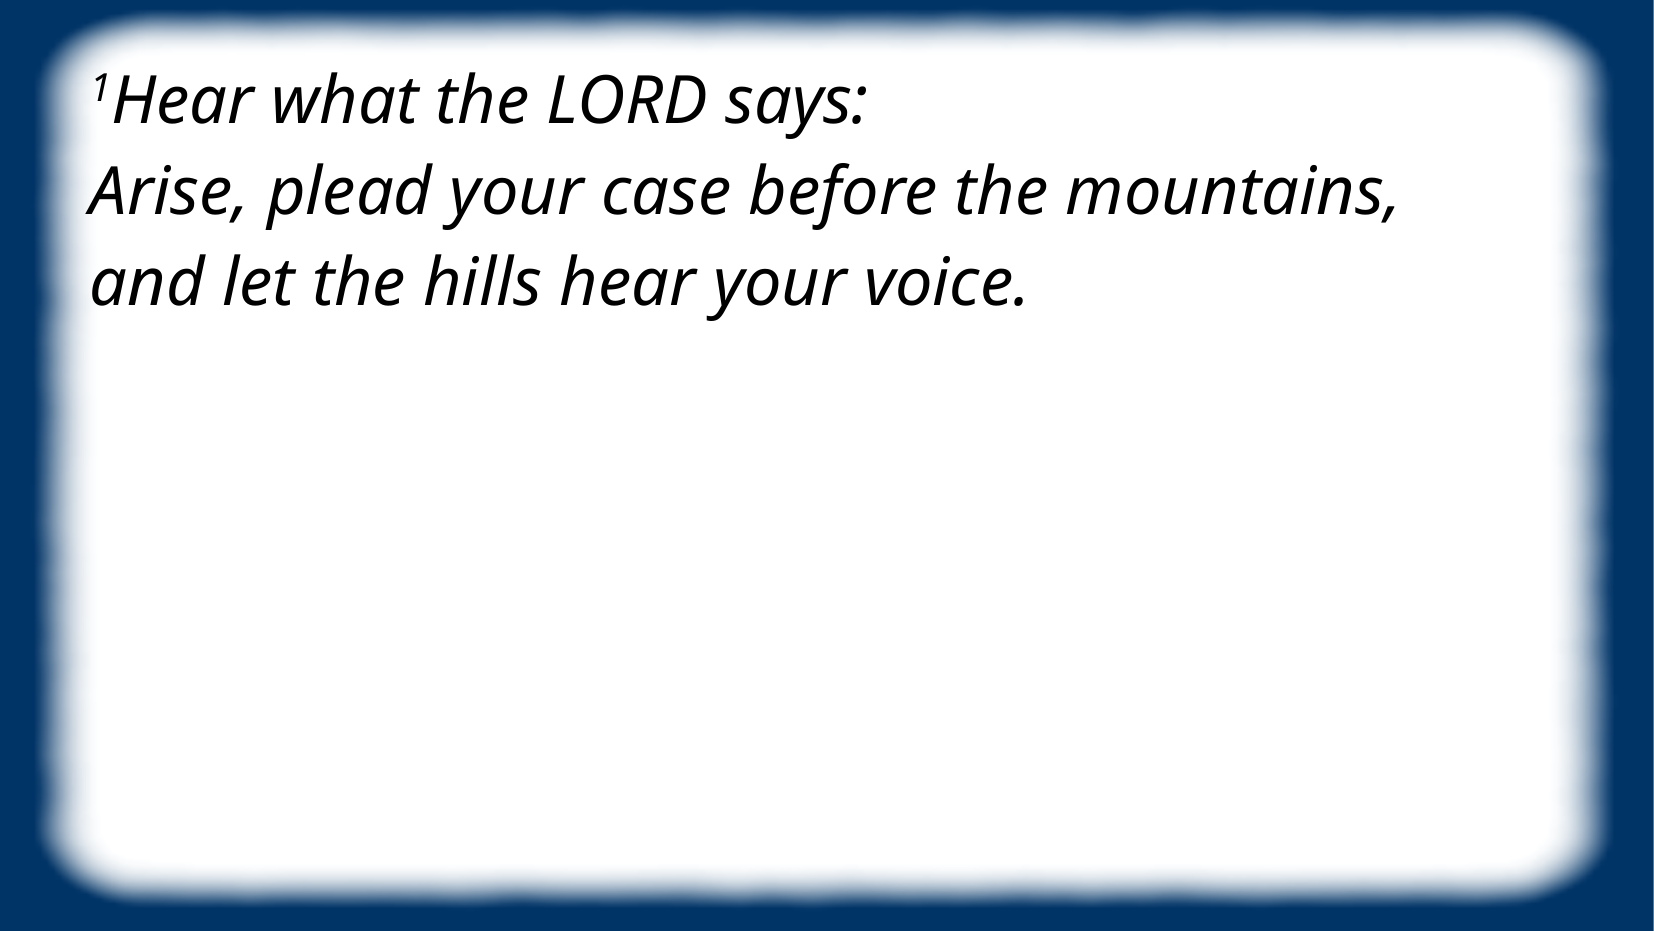

1Hear what the LORD says:
Arise, plead your case before the mountains,
and let the hills hear your voice.